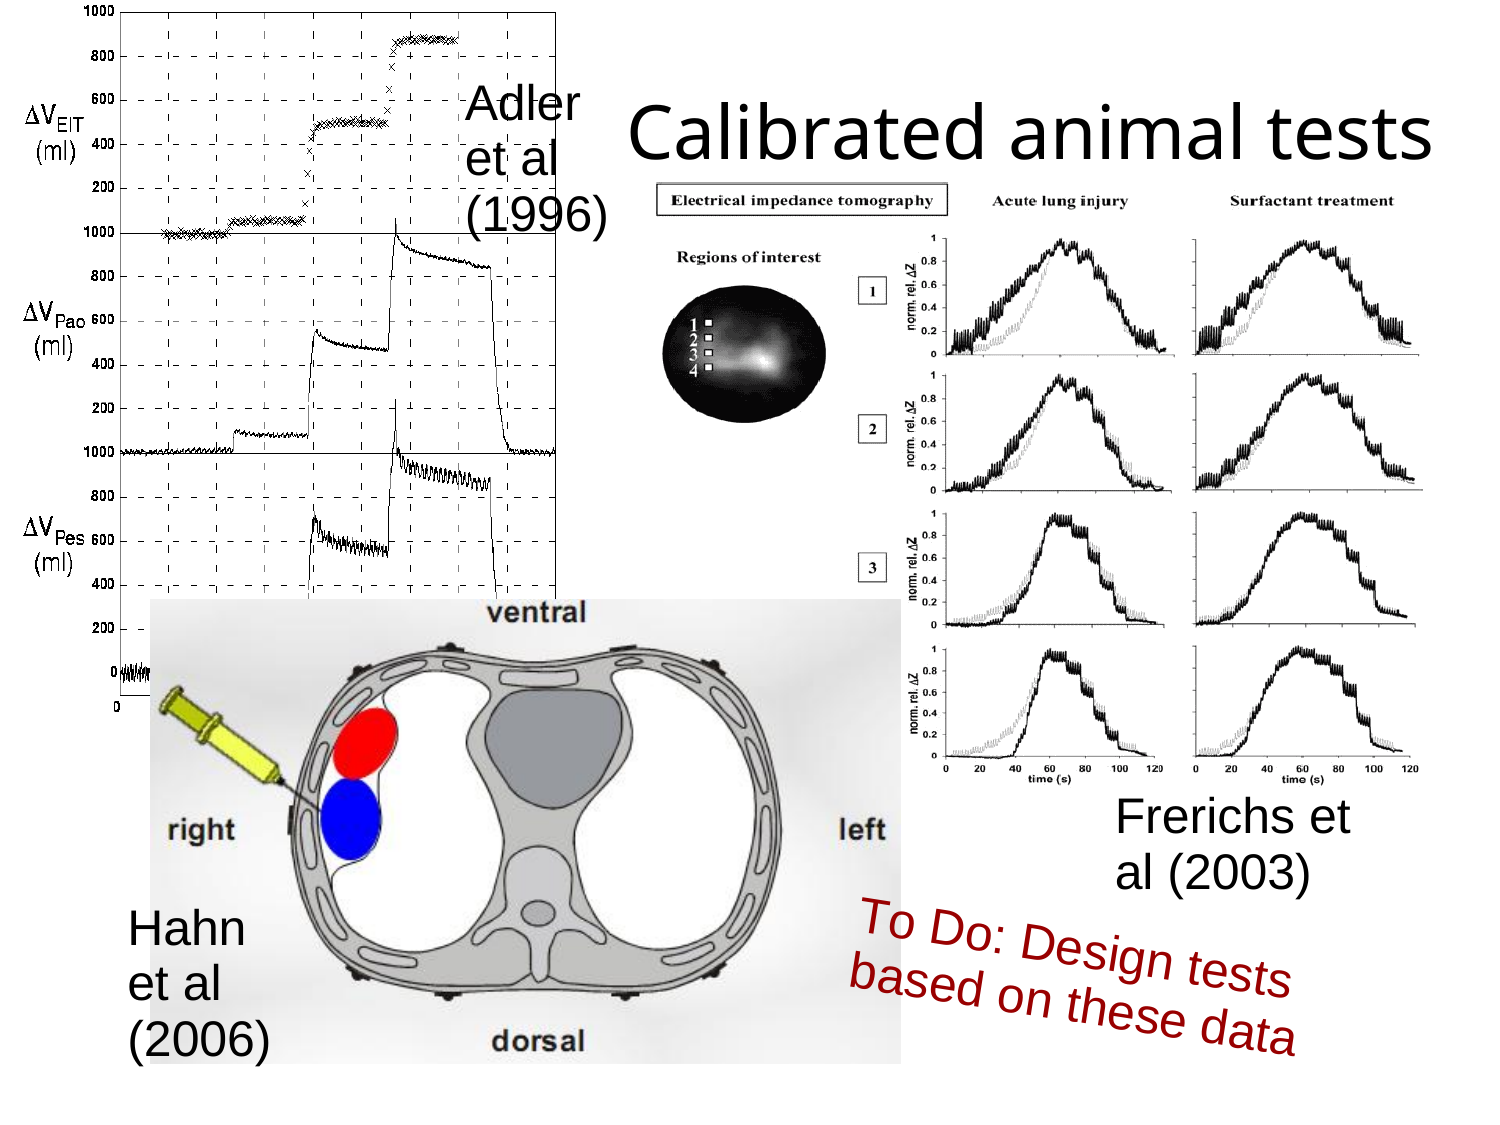

# Calibrated animal tests
Adler et al (1996)
Frerichs et al (2003)
Hahn et al (2006)
To Do: Design tests
based on these data